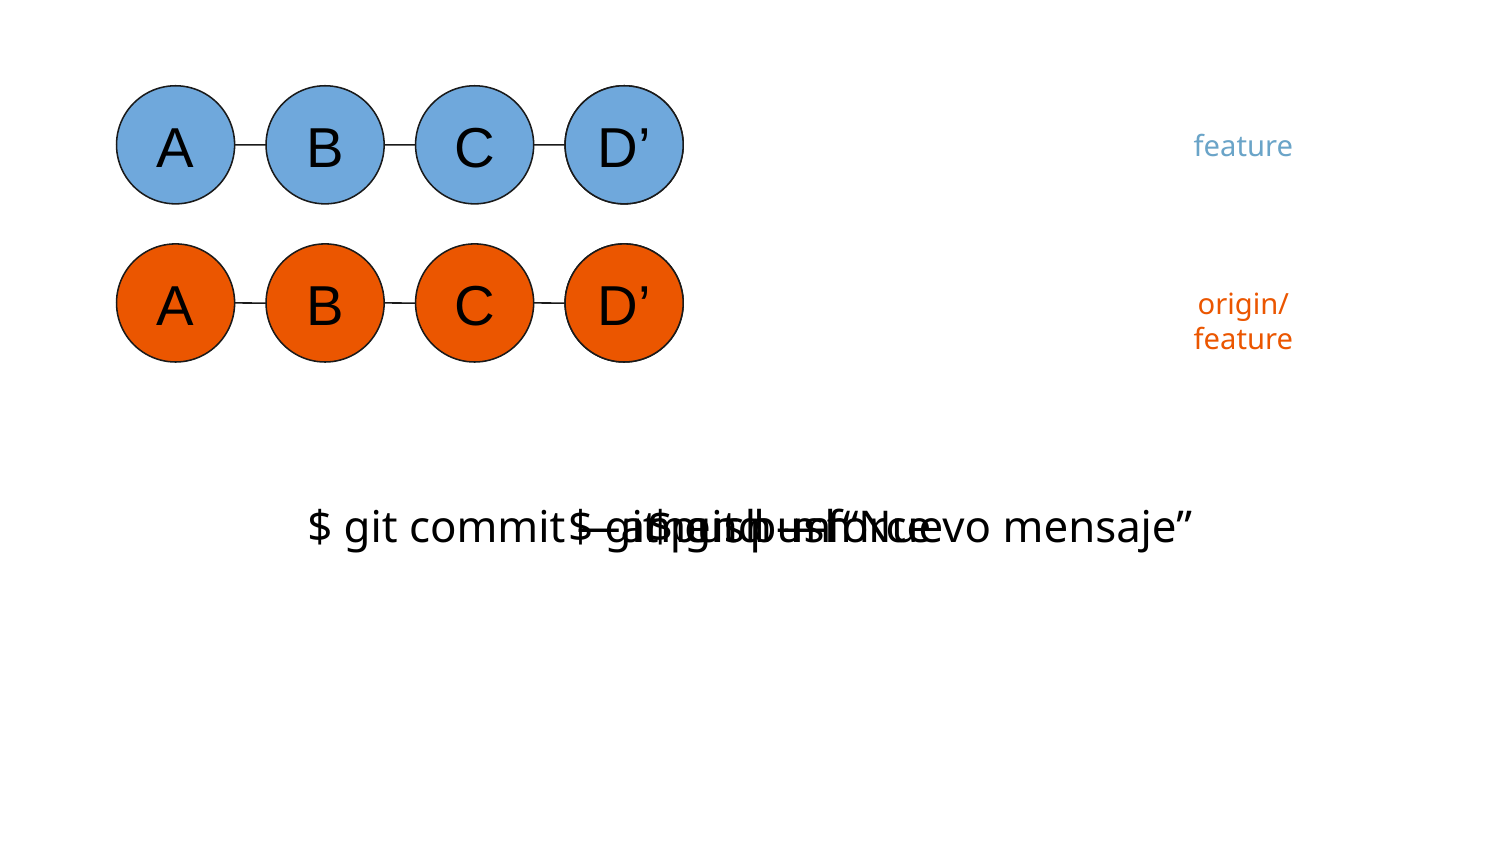

A
B
C
D
D’
feature
A
B
C
D
D’
origin/feature
$ git push
$ git commit —amend -m “Nuevo mensaje”
$ git push —force